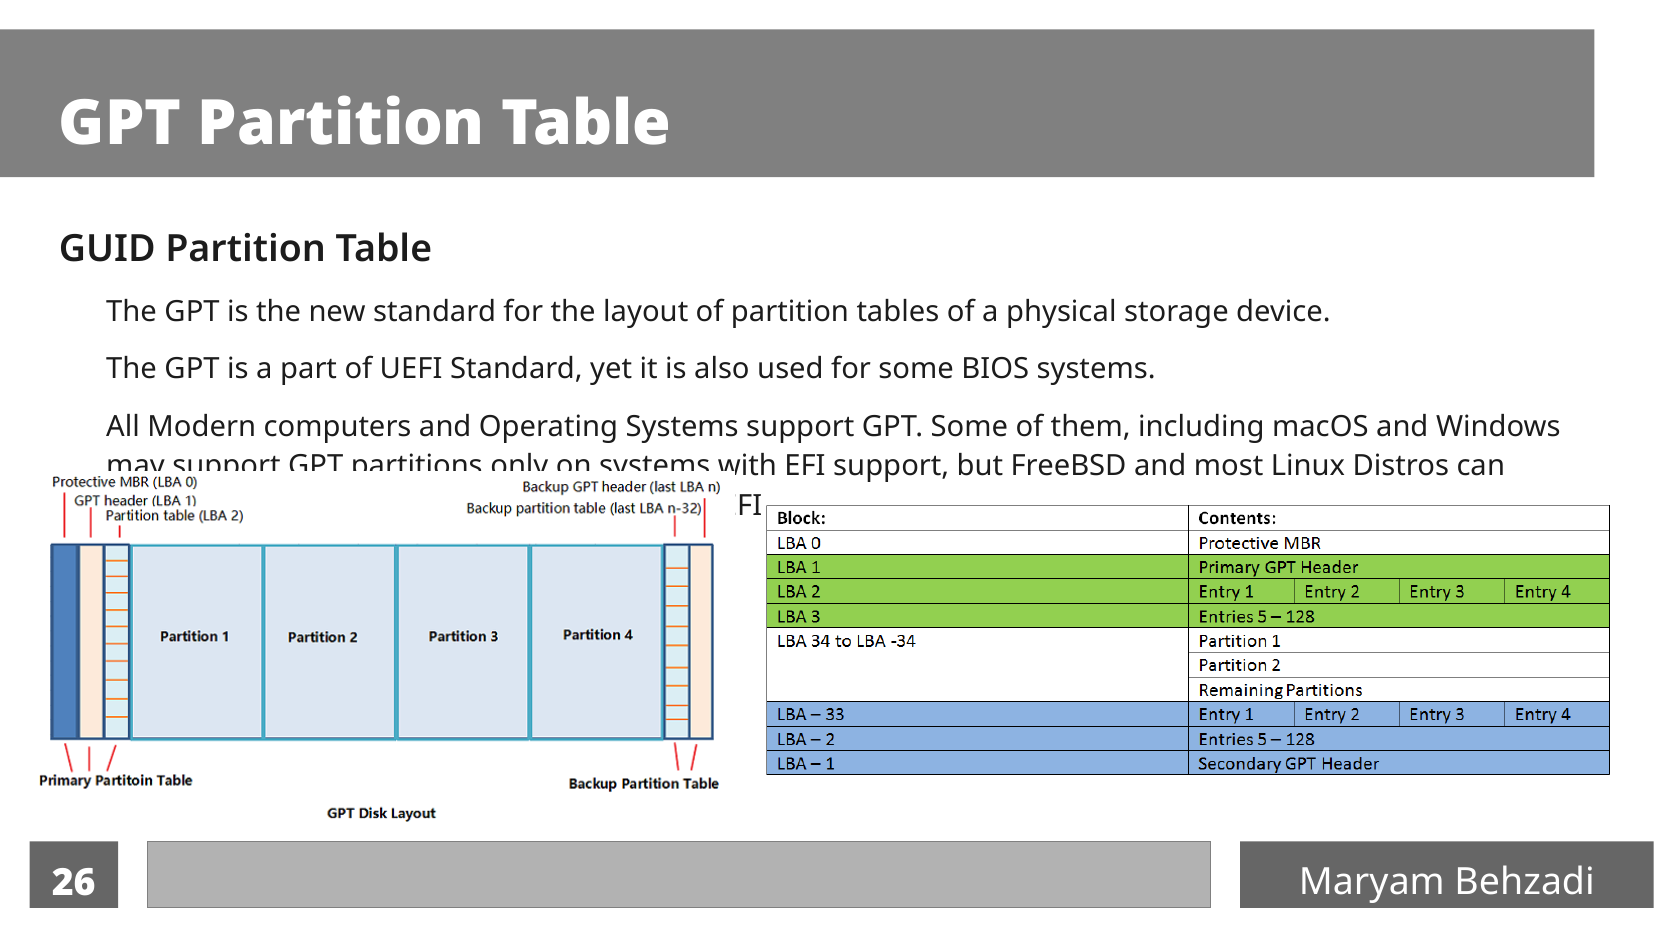

# GPT Partition Table
GUID Partition Table
The GPT is the new standard for the layout of partition tables of a physical storage device.
The GPT is a part of UEFI Standard, yet it is also used for some BIOS systems.
All Modern computers and Operating Systems support GPT. Some of them, including macOS and Windows may support GPT partitions only on systems with EFI support, but FreeBSD and most Linux Distros can boot from GPT Partitions with either BIOS or EFI.
26